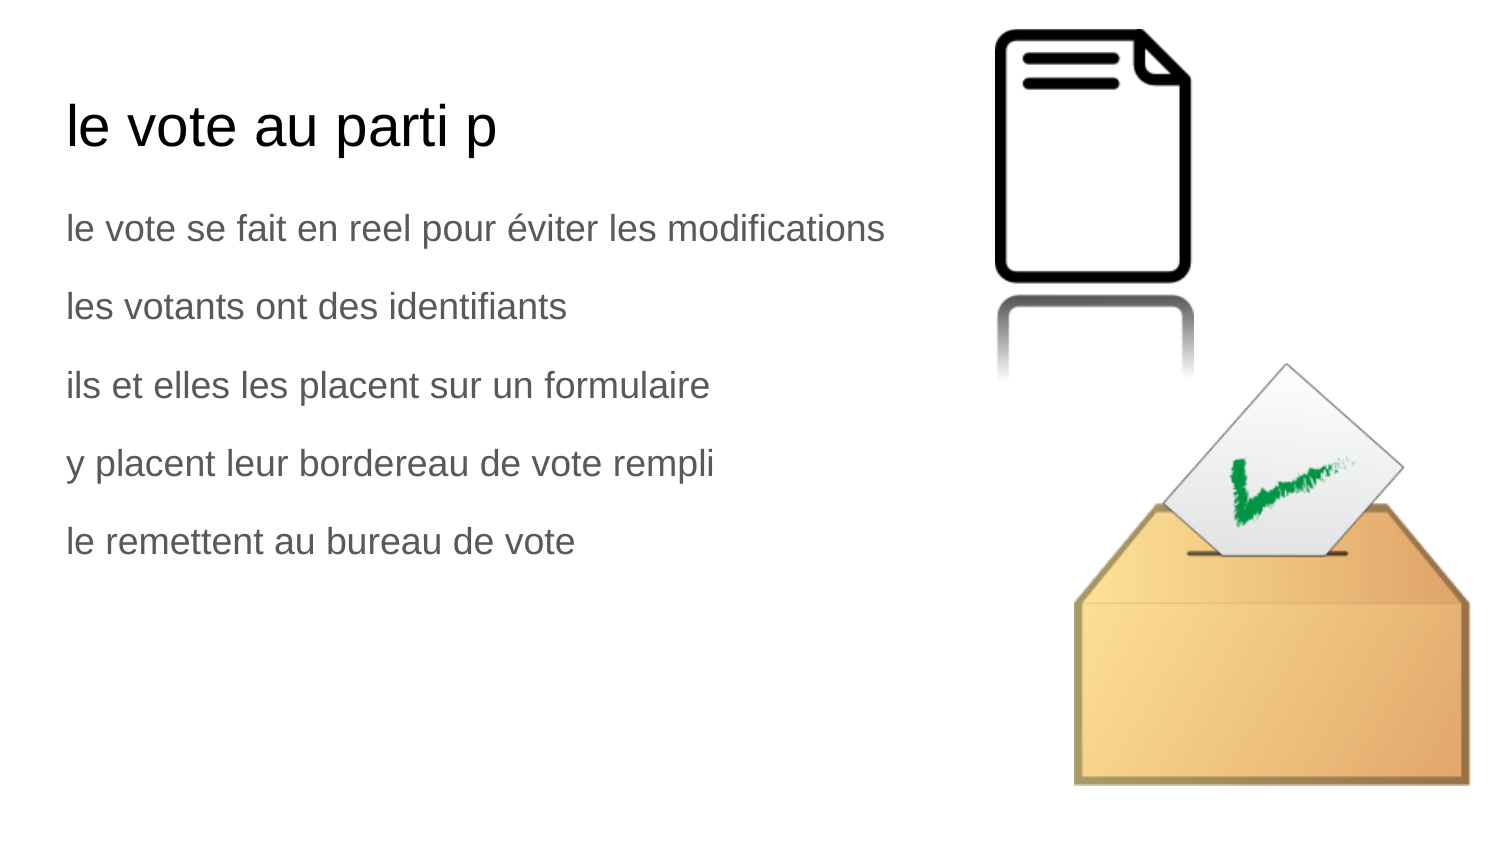

# le vote au parti p
le vote se fait en reel pour éviter les modifications
les votants ont des identifiants
ils et elles les placent sur un formulaire
y placent leur bordereau de vote rempli
le remettent au bureau de vote